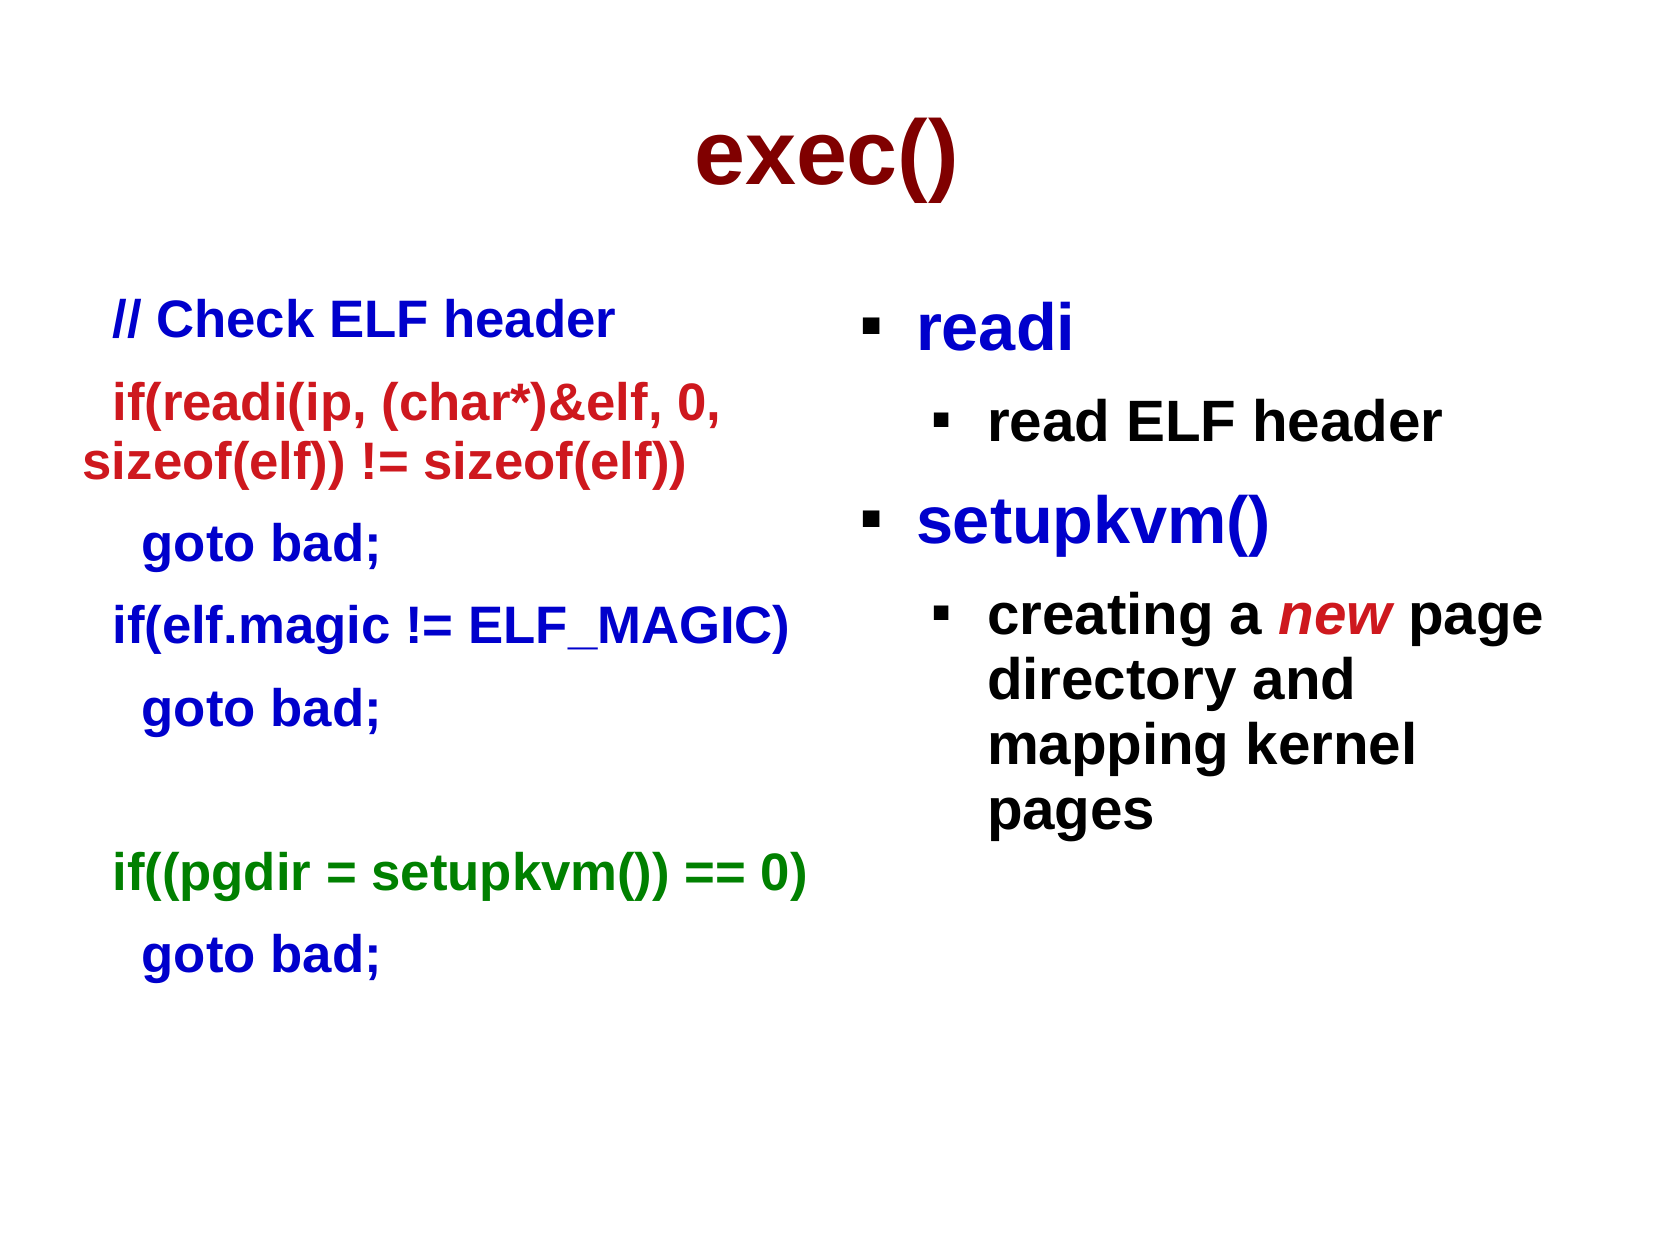

# exec()
 // Check ELF header
 if(readi(ip, (char*)&elf, 0, sizeof(elf)) != sizeof(elf))
 goto bad;
 if(elf.magic != ELF_MAGIC)
 goto bad;
 if((pgdir = setupkvm()) == 0)
 goto bad;
readi
read ELF header
setupkvm()
creating a new page directory and mapping kernel pages